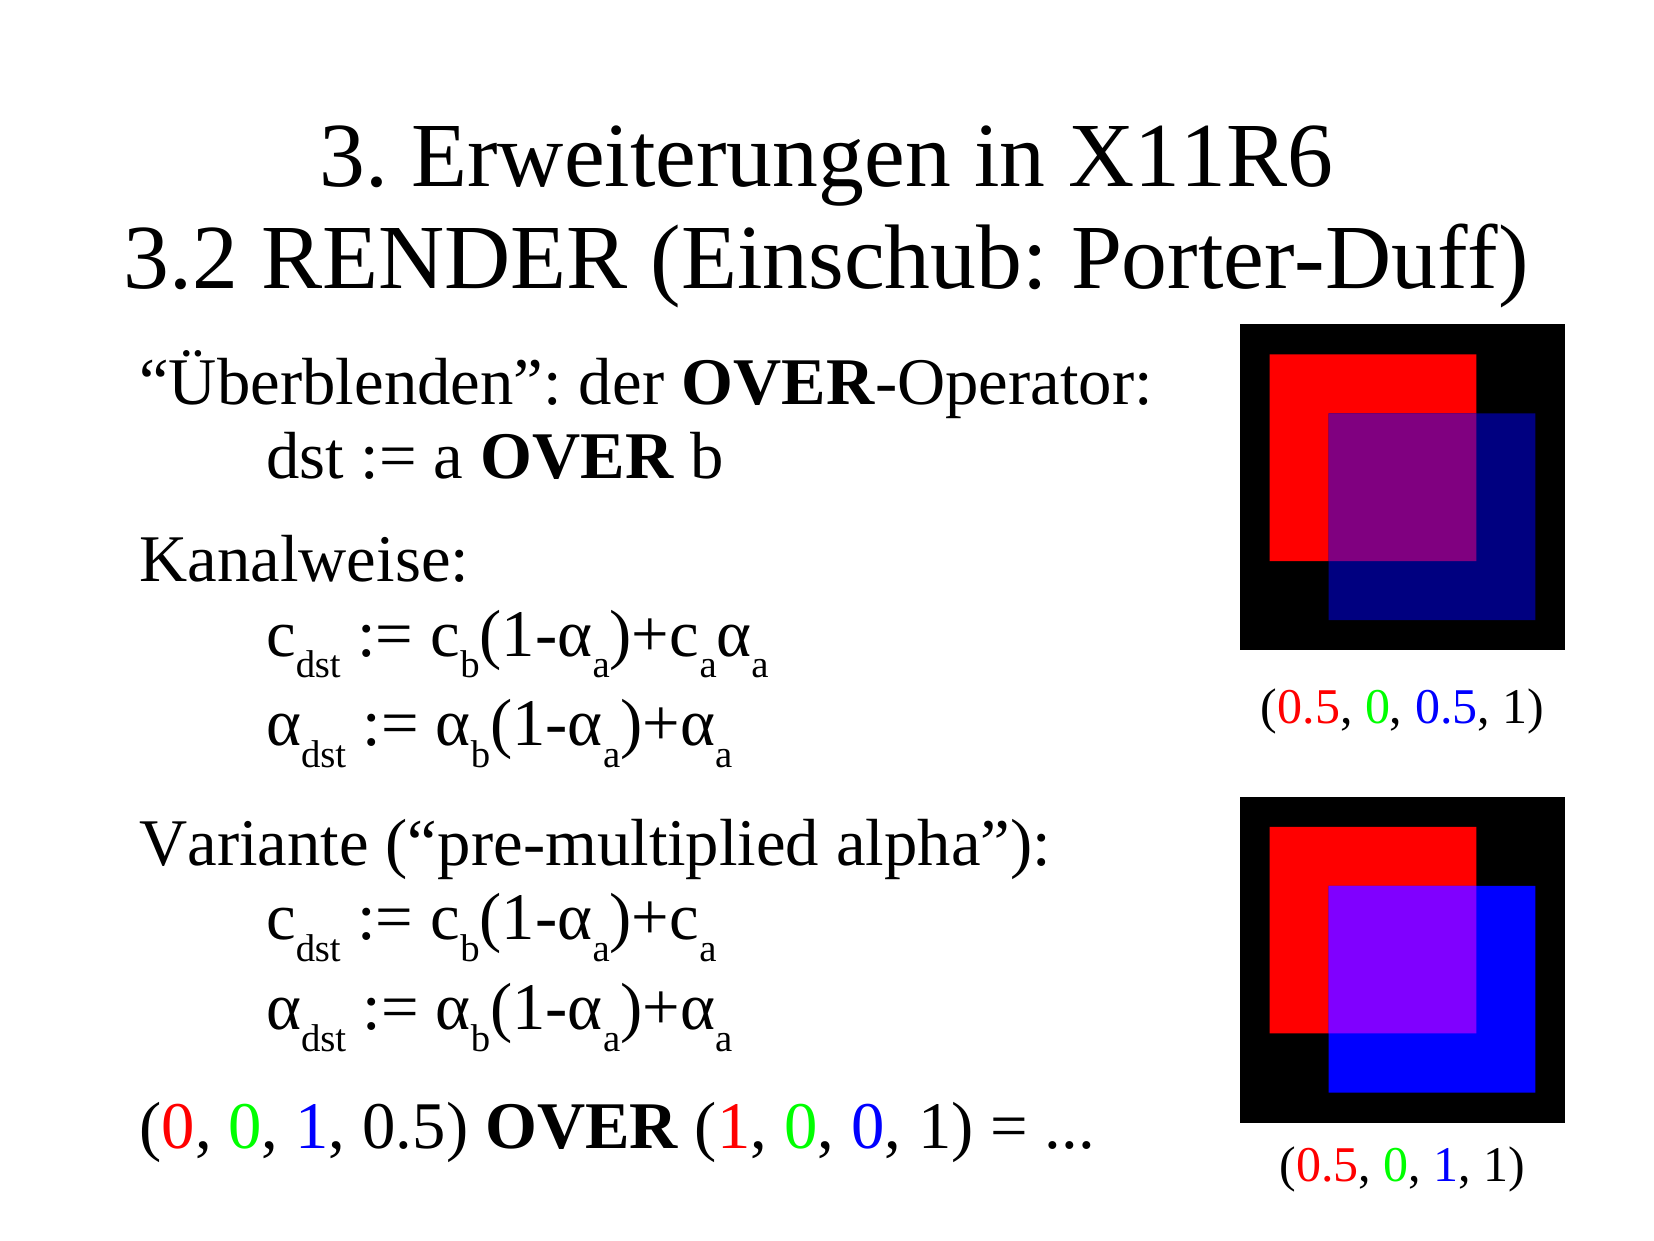

# 3. Erweiterungen in X11R6 3.2 RENDER (Einschub: Porter-Duff)
“Überblenden”: der OVER-Operator:
	dst := a OVER b
Kanalweise:
	cdst := cb(1-αa)+caαa
	αdst := αb(1-αa)+αa
Variante (“pre-multiplied alpha”):
	cdst := cb(1-αa)+ca
	αdst := αb(1-αa)+αa
(0, 0, 1, 0.5) OVER (1, 0, 0, 1) = ...
(0.5, 0, 0.5, 1)
(0.5, 0, 1, 1)